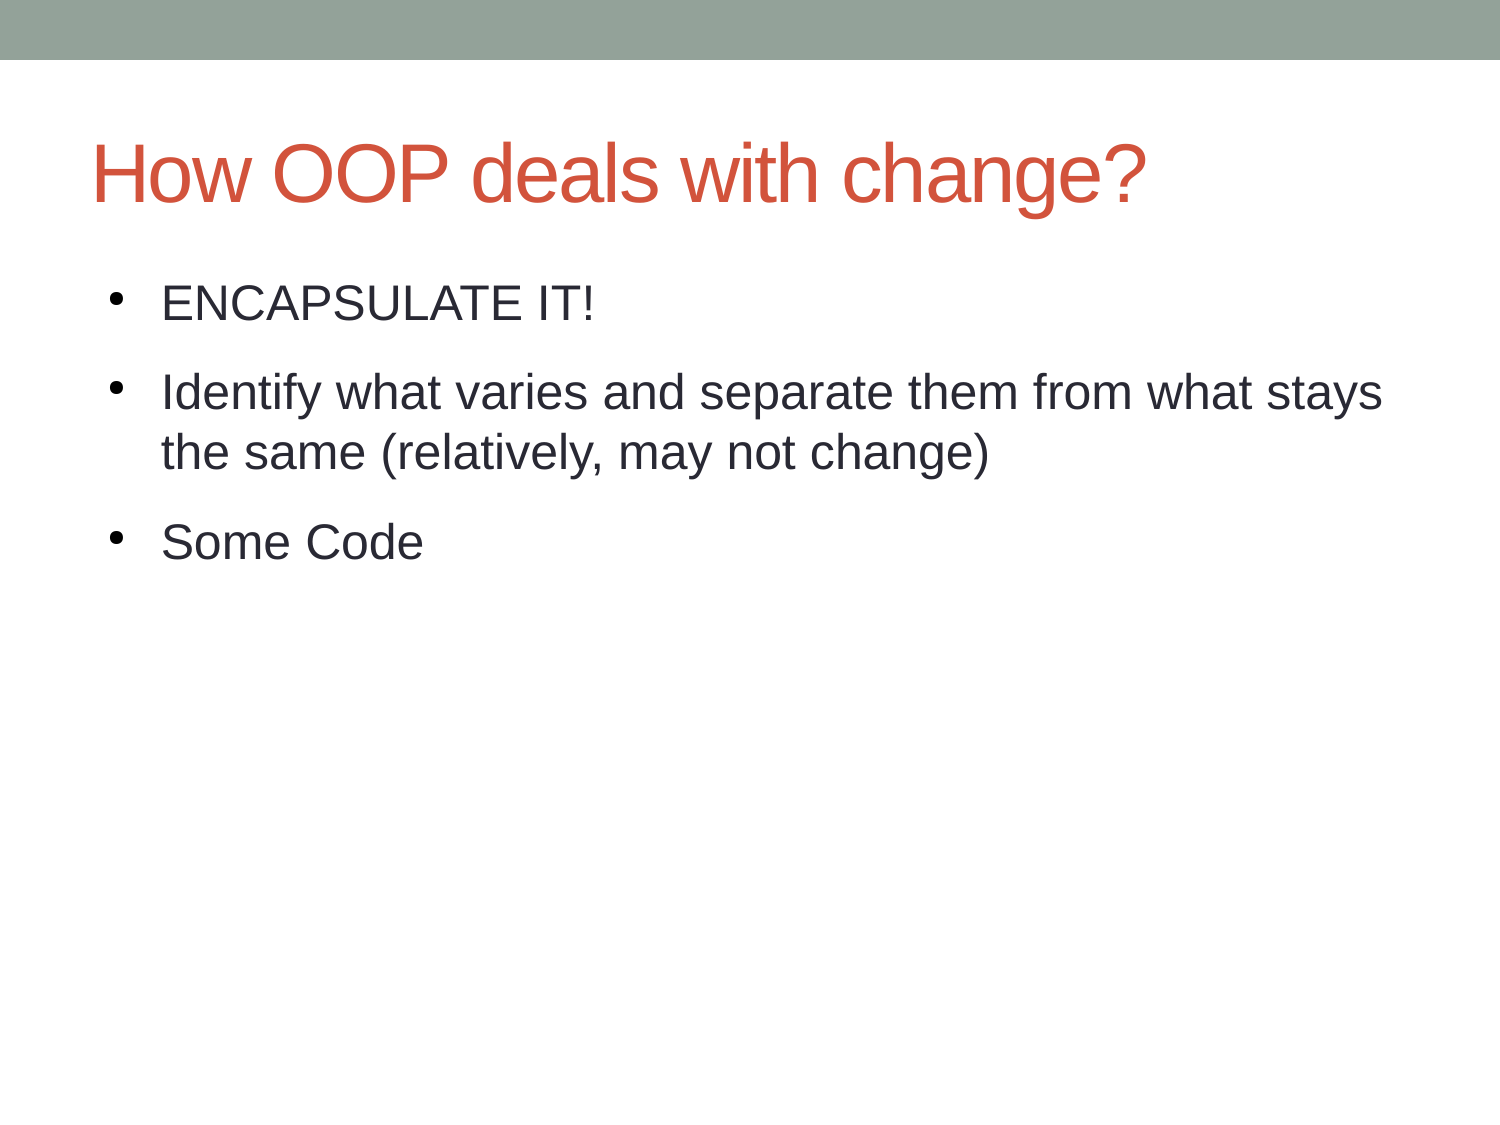

# How OOP deals with change?
ENCAPSULATE IT!
Identify what varies and separate them from what stays the same (relatively, may not change)
Some Code